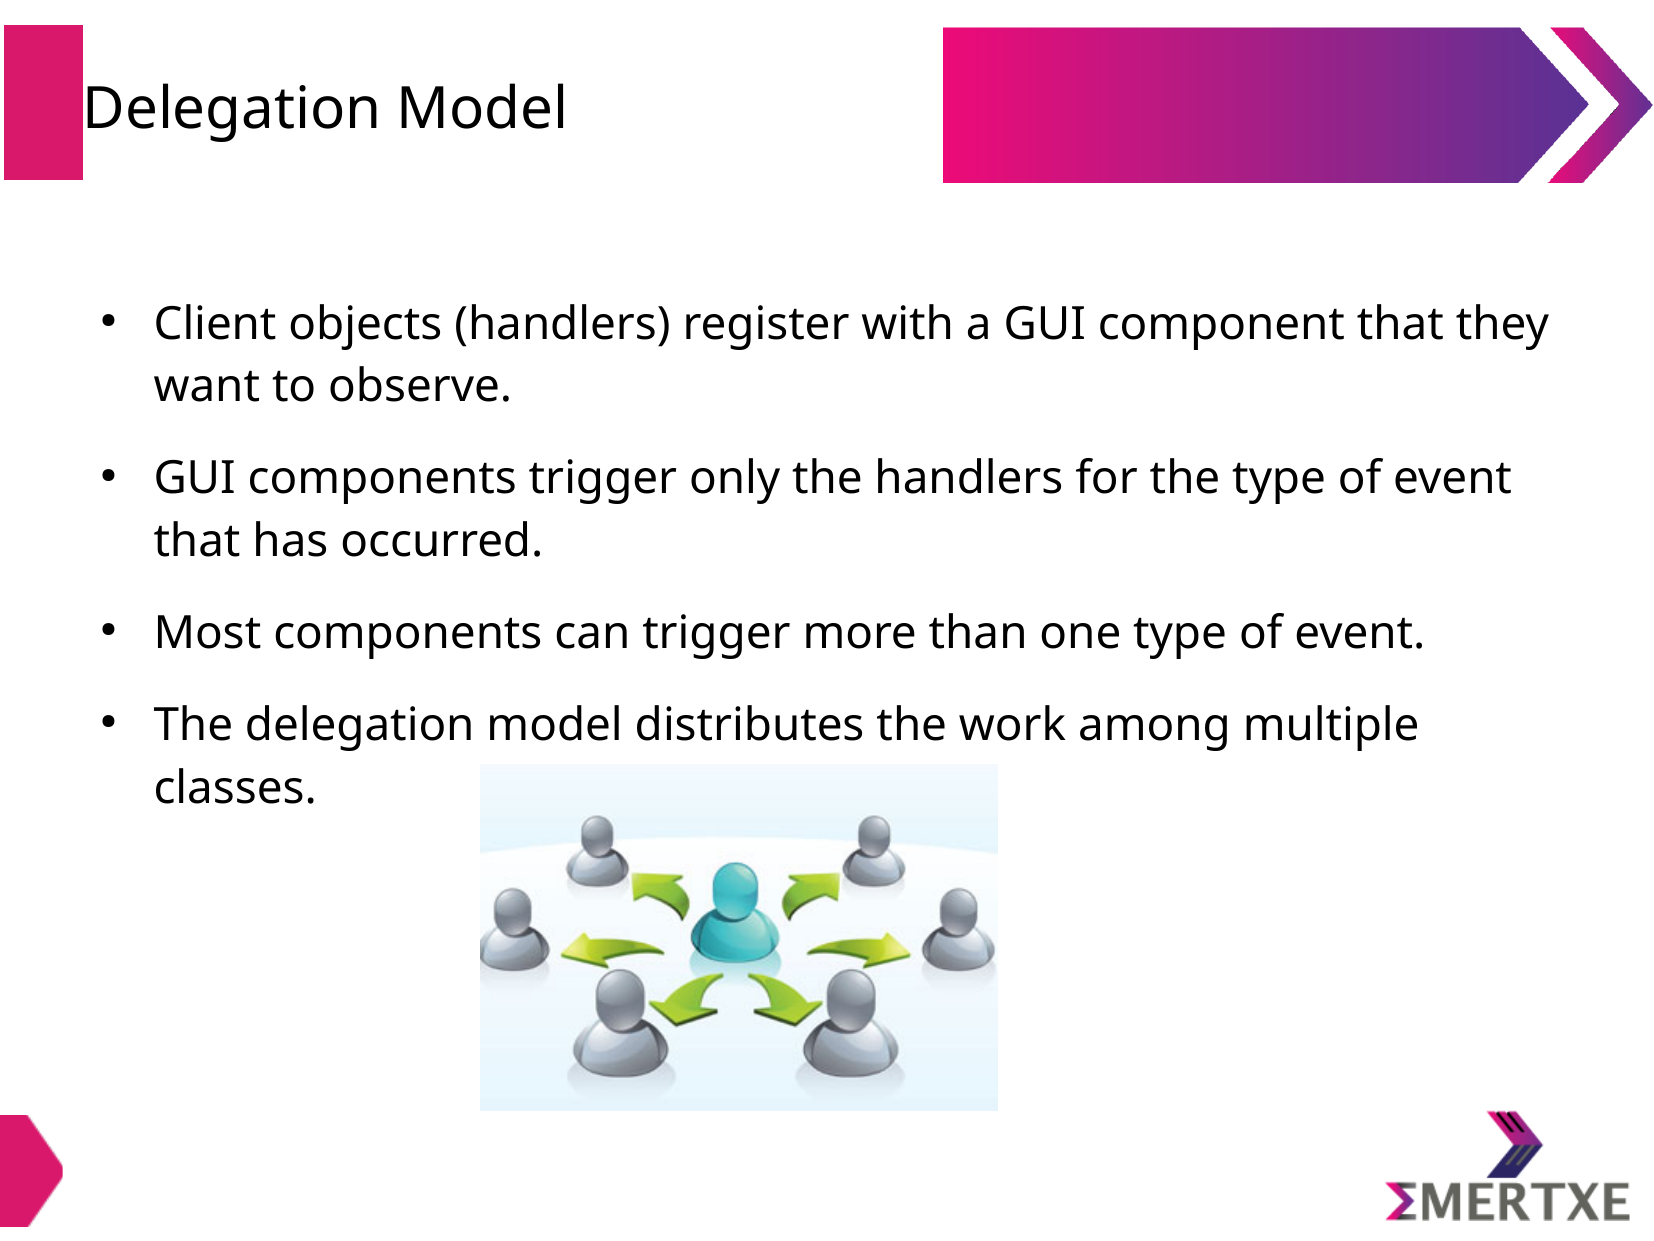

# Delegation Model
Client objects (handlers) register with a GUI component that they want to observe.
GUI components trigger only the handlers for the type of event that has occurred.
Most components can trigger more than one type of event.
The delegation model distributes the work among multiple classes.